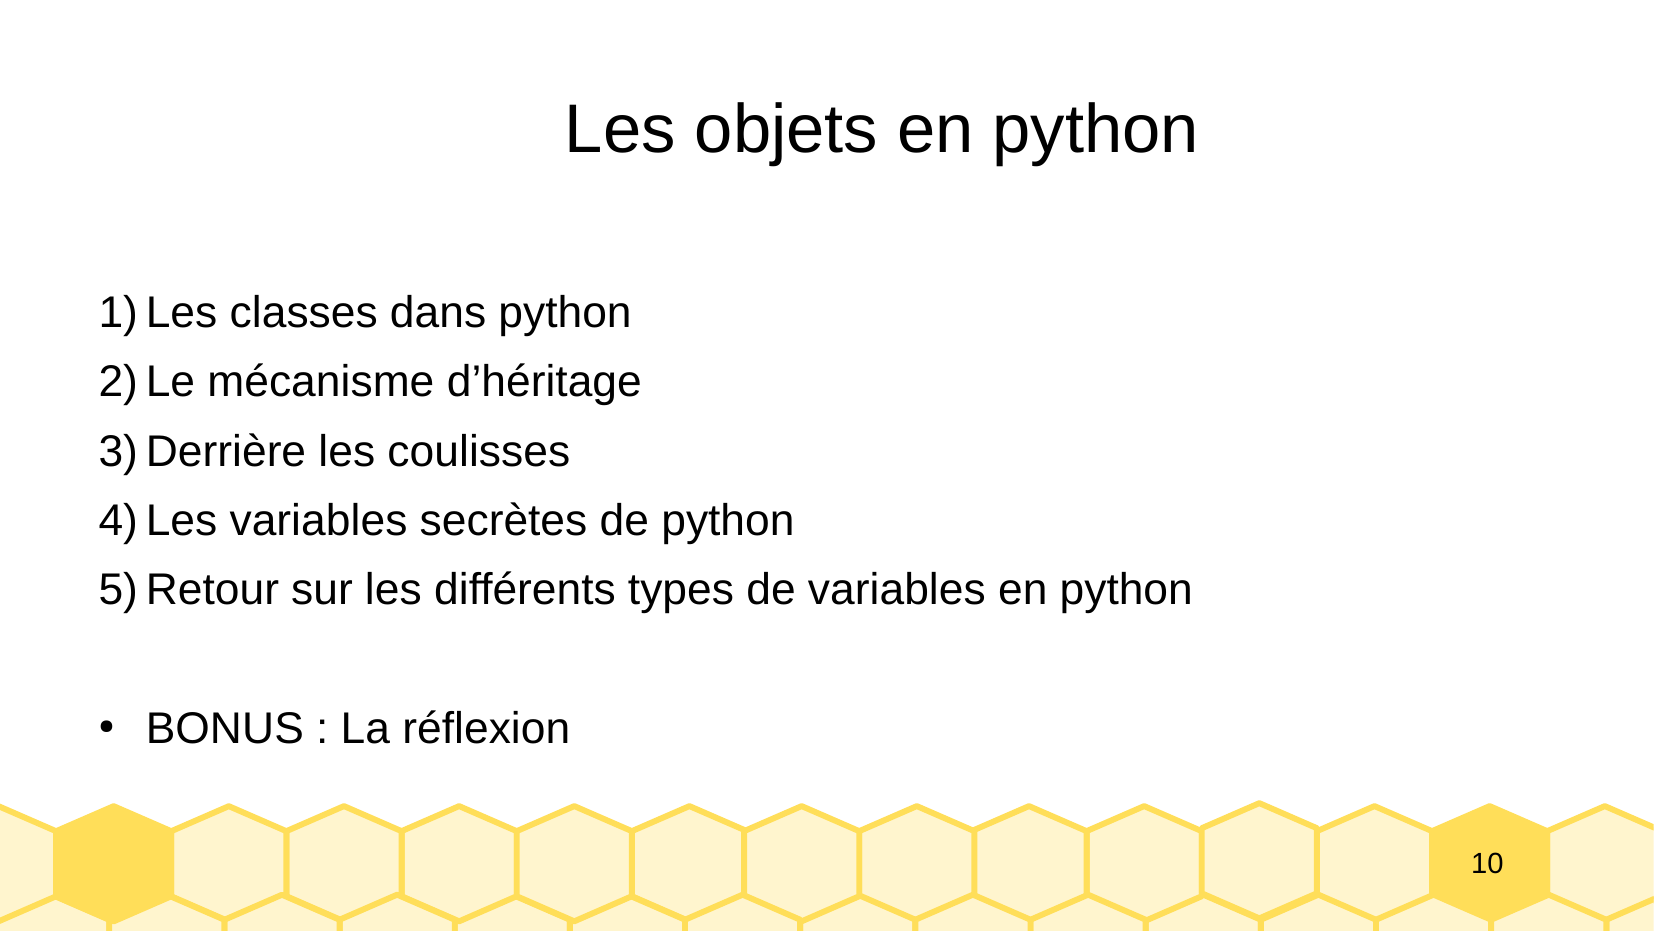

# Les objets en python
Les classes dans python
Le mécanisme d’héritage
Derrière les coulisses
Les variables secrètes de python
Retour sur les différents types de variables en python
BONUS : La réflexion